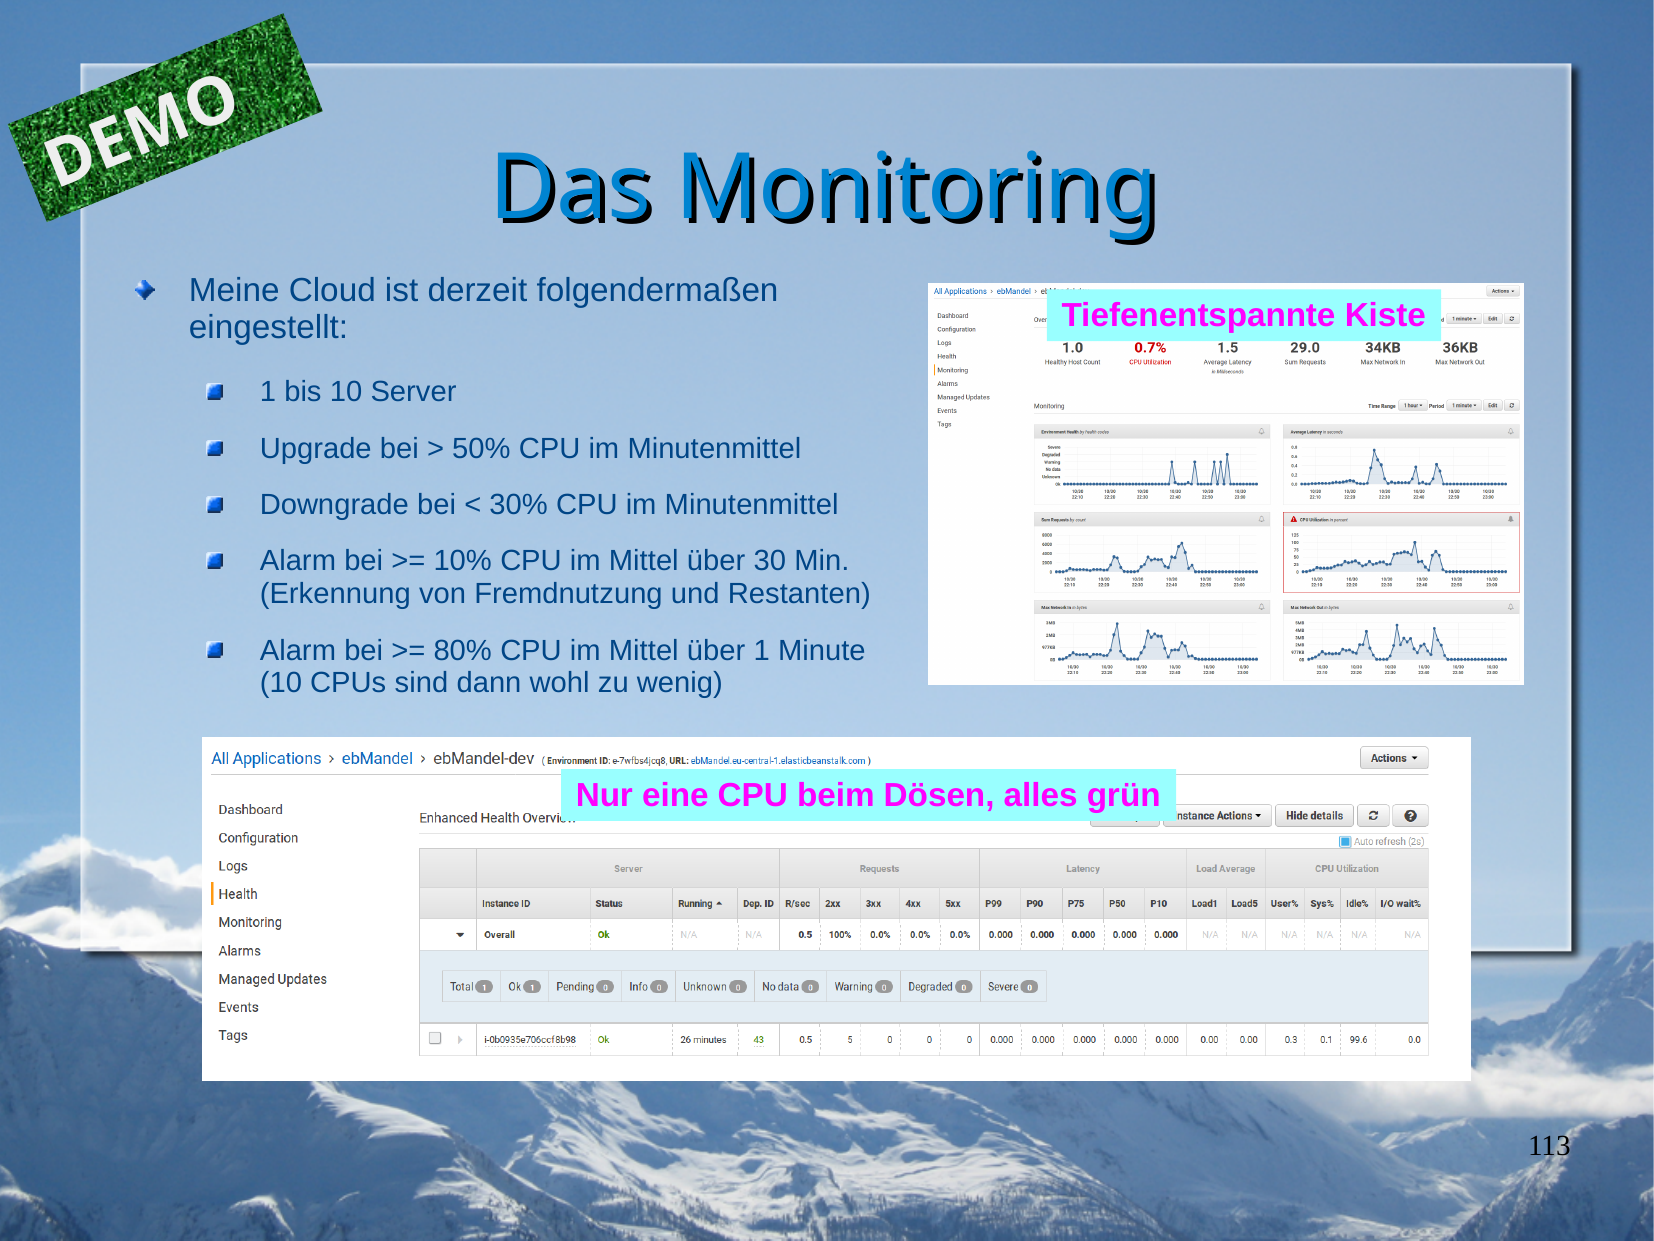

DEMO
# Das Monitoring
Meine Cloud ist derzeit folgendermaßen eingestellt:
1 bis 10 Server
Upgrade bei > 50% CPU im Minutenmittel
Downgrade bei < 30% CPU im Minutenmittel
Alarm bei >= 10% CPU im Mittel über 30 Min.
(Erkennung von Fremdnutzung und Restanten)
Alarm bei >= 80% CPU im Mittel über 1 Minute
(10 CPUs sind dann wohl zu wenig)
Tiefenentspannte Kiste
Nur eine CPU beim Dösen, alles grün
113